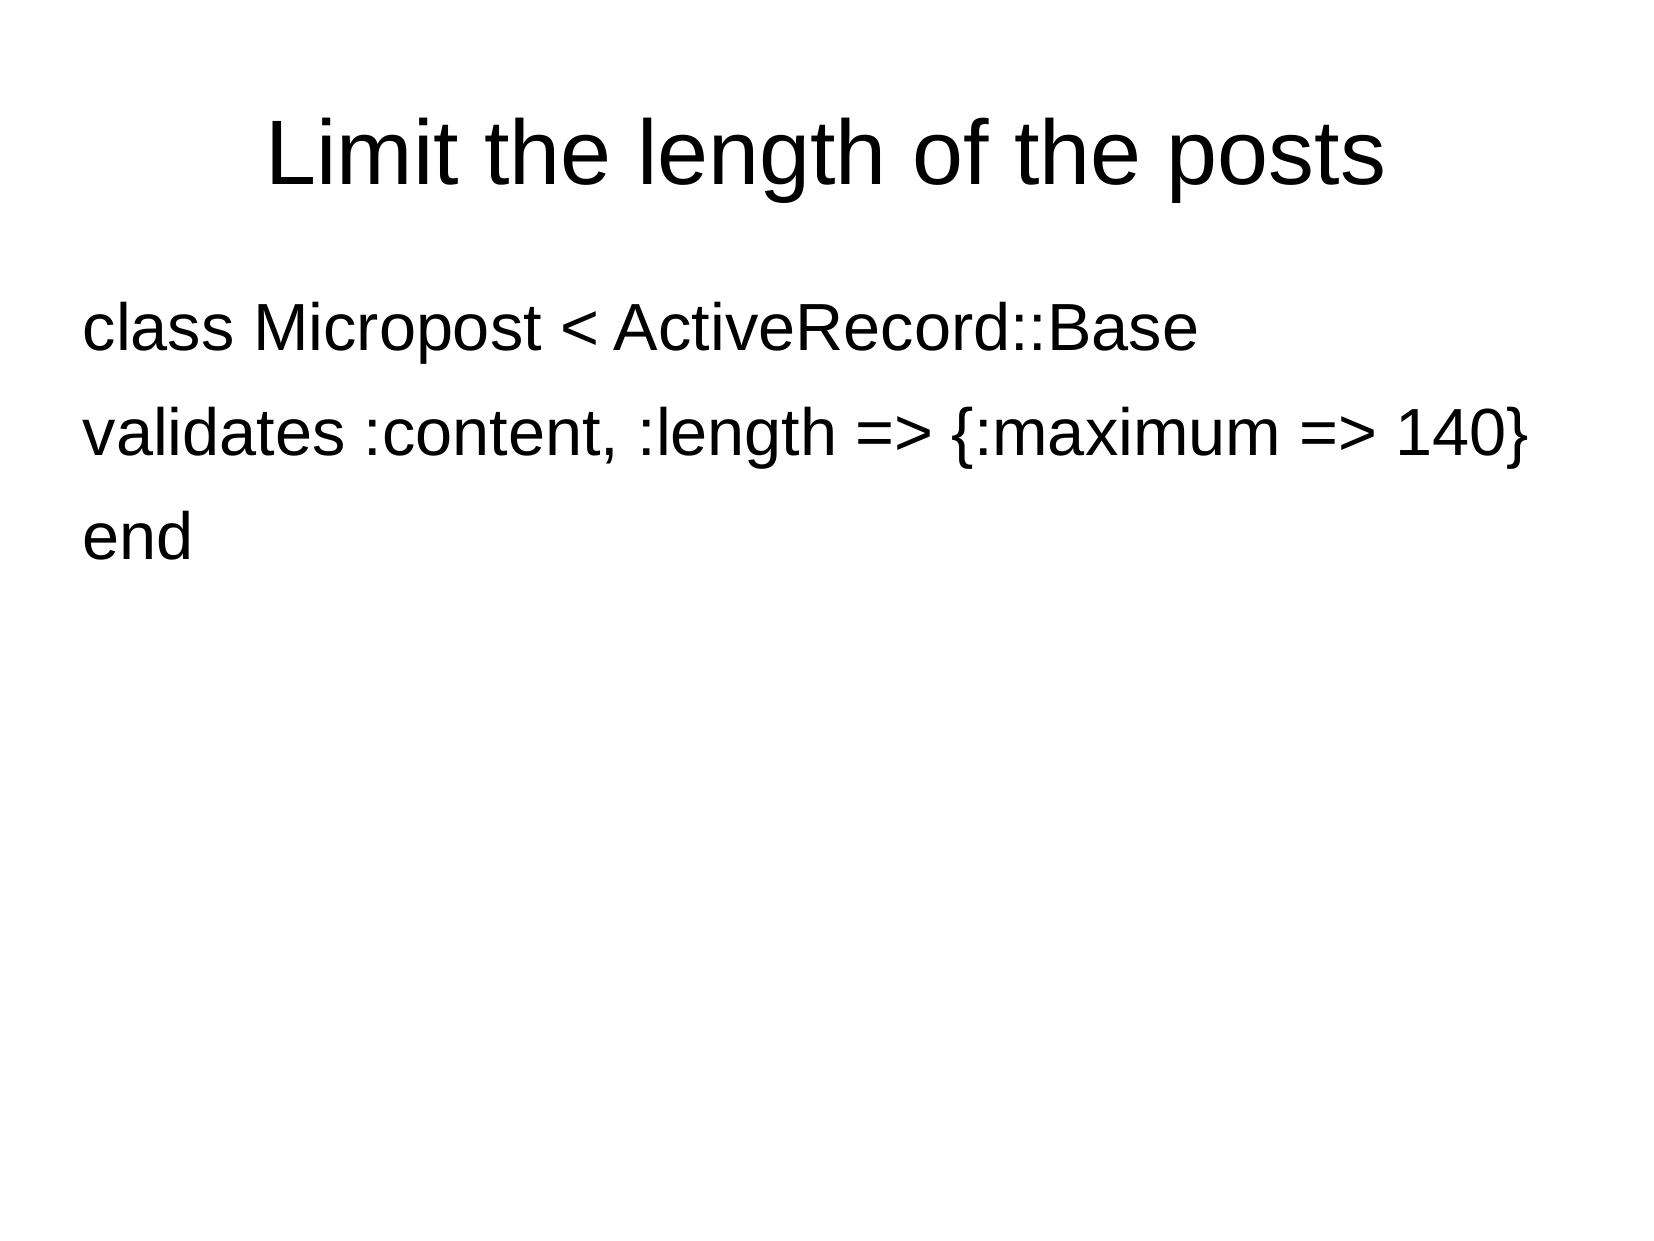

# Limit the length of the posts
class Micropost < ActiveRecord::Base
validates :content, :length => {:maximum => 140}
end